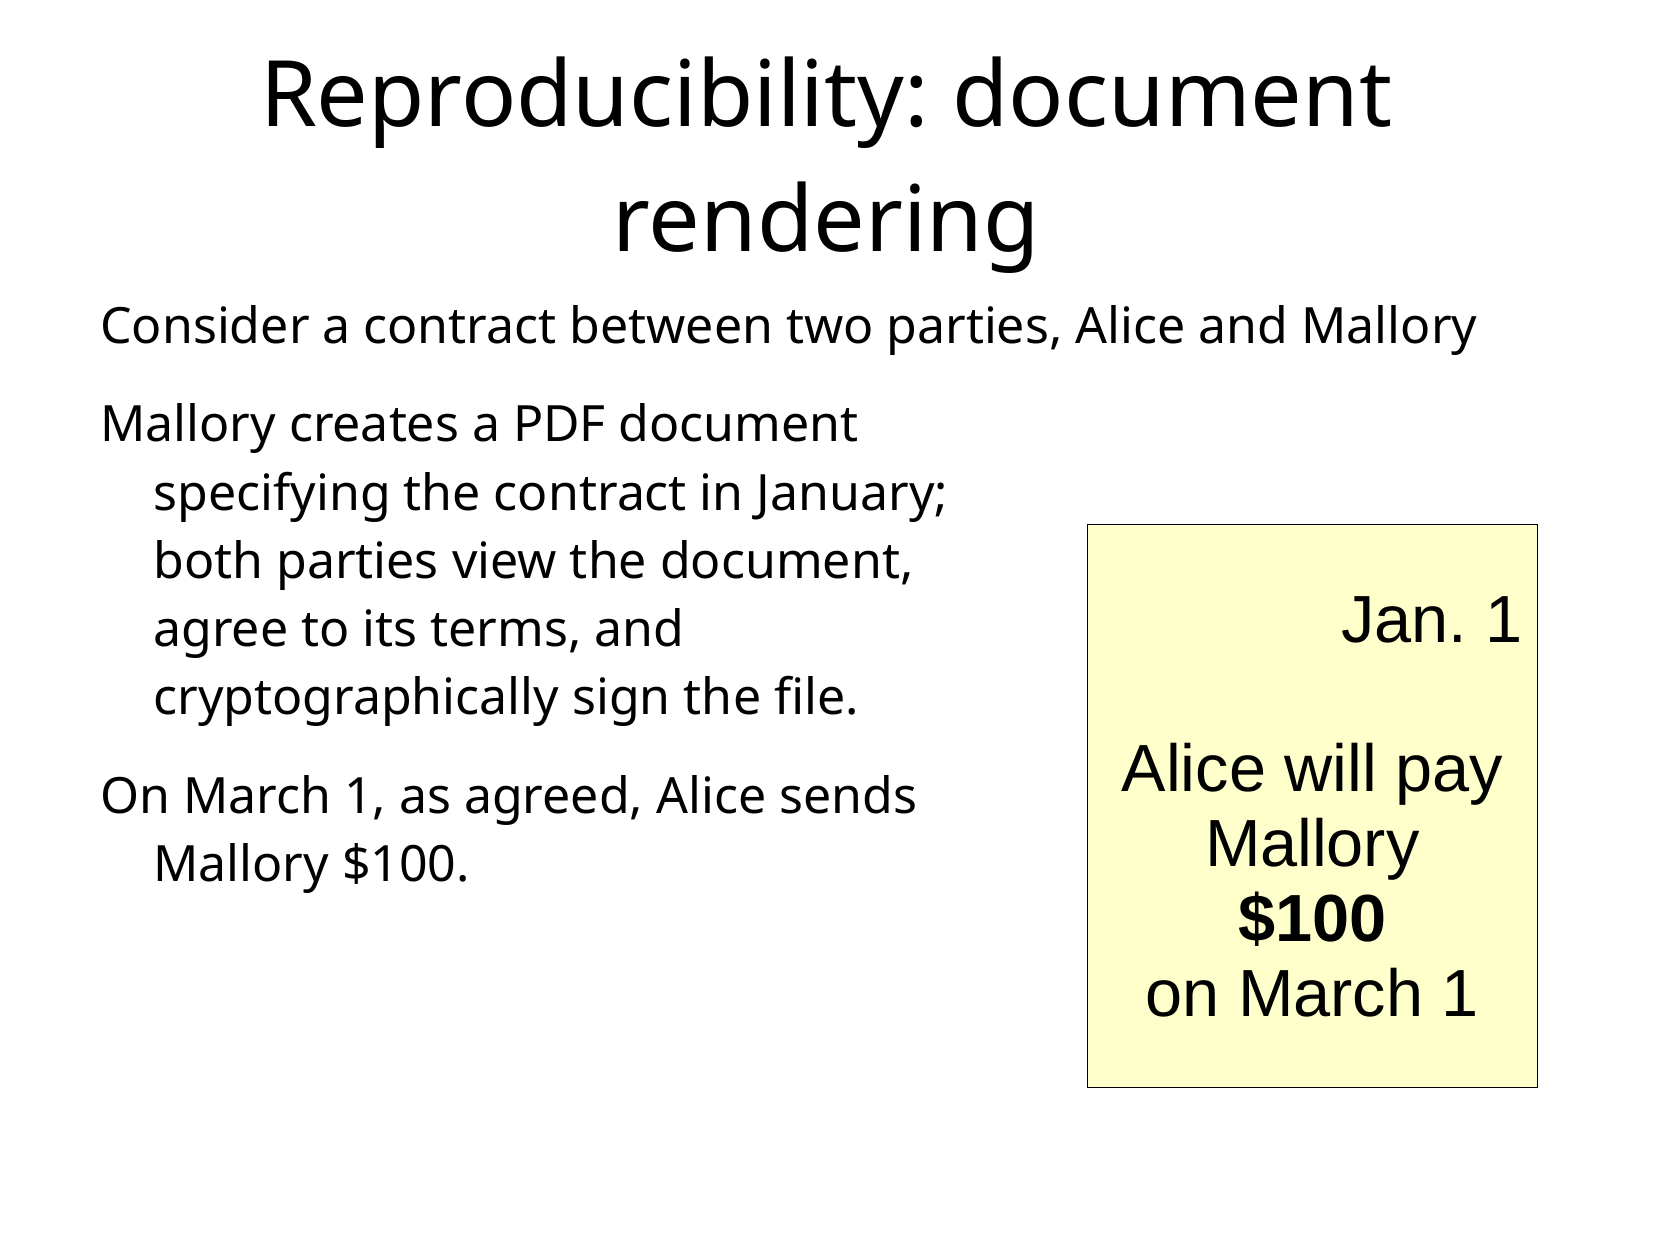

# Reproducibility: document rendering
Consider a contract between two parties, Alice and Mallory
Mallory creates a PDF document specifying the contract in January; both parties view the document, agree to its terms, and cryptographically sign the file.
On March 1, as agreed, Alice sends Mallory $100.
Jan. 1
Alice will pay
 Mallory
$100
 on March 1